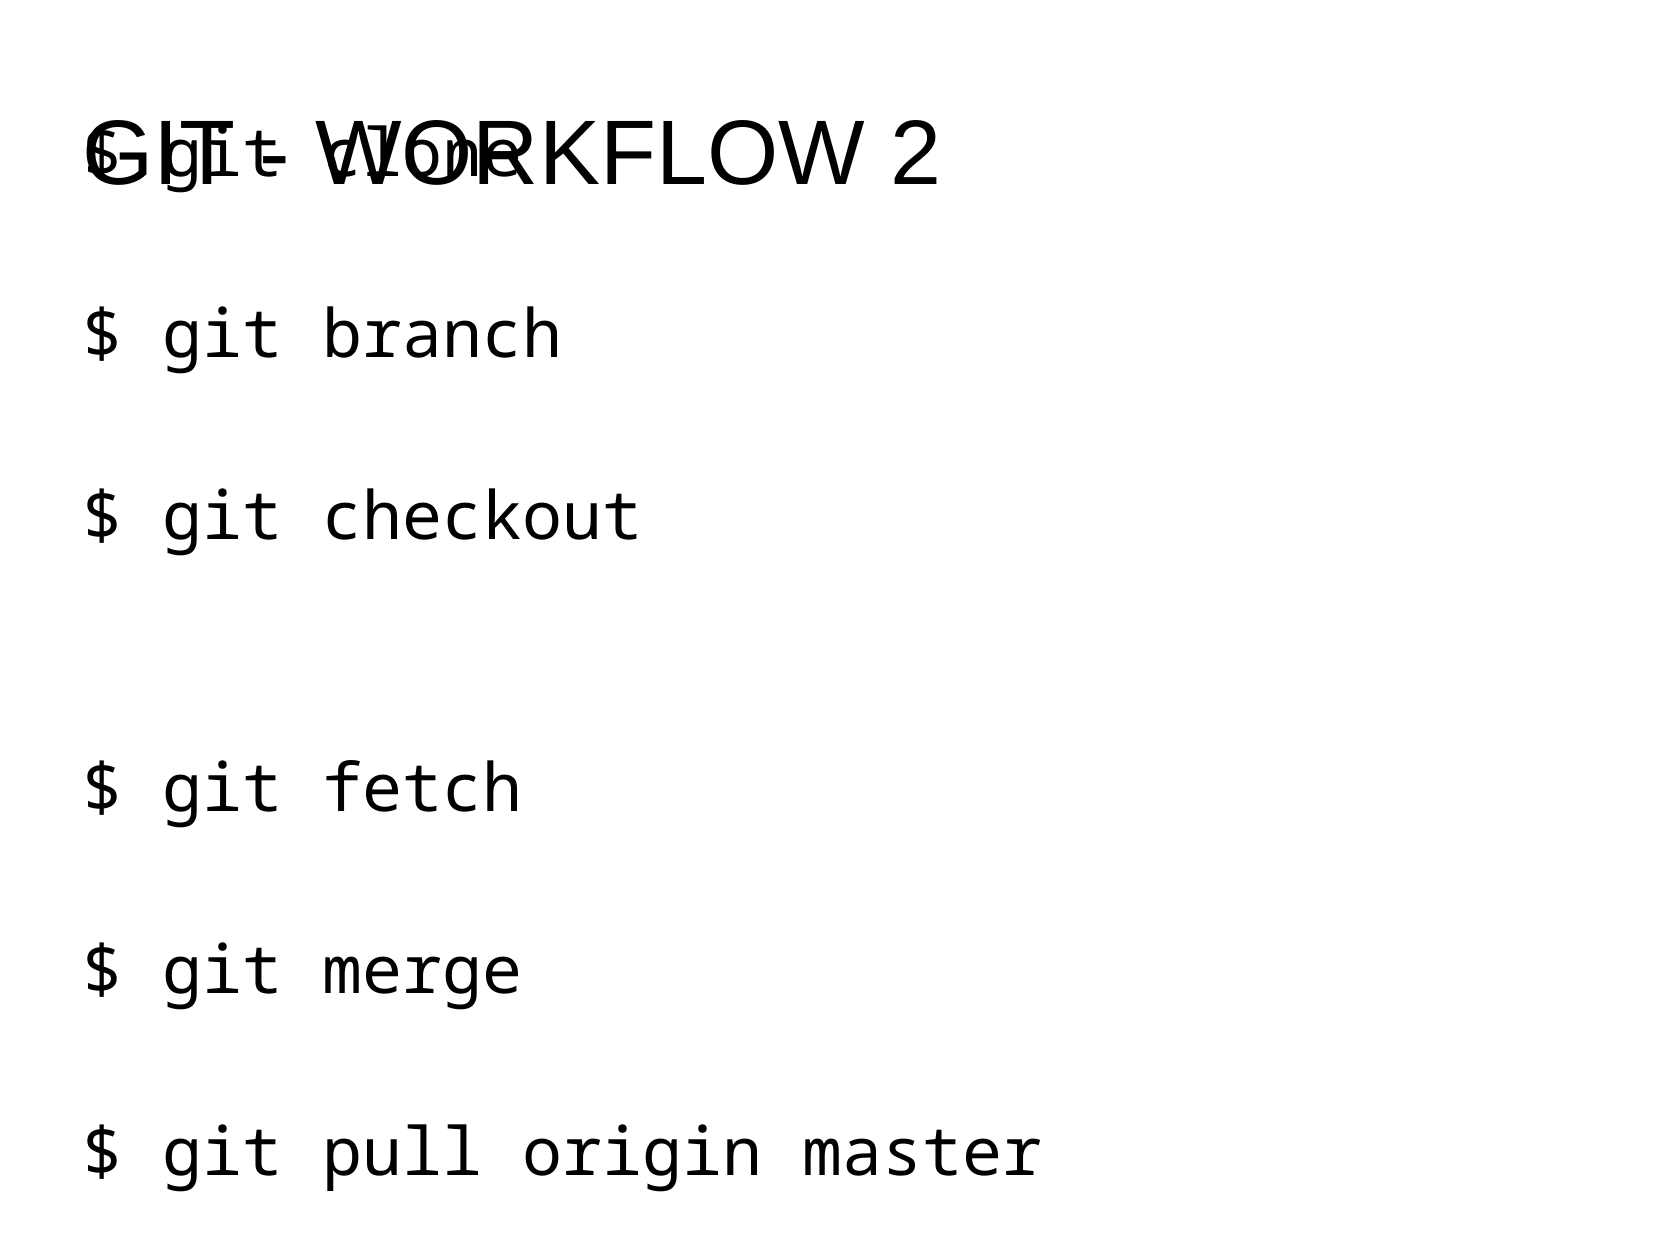

# GIT - WORKFLOW 2
$ git clone
$ git branch
$ git checkout
$ git fetch
$ git merge
$ git pull origin master